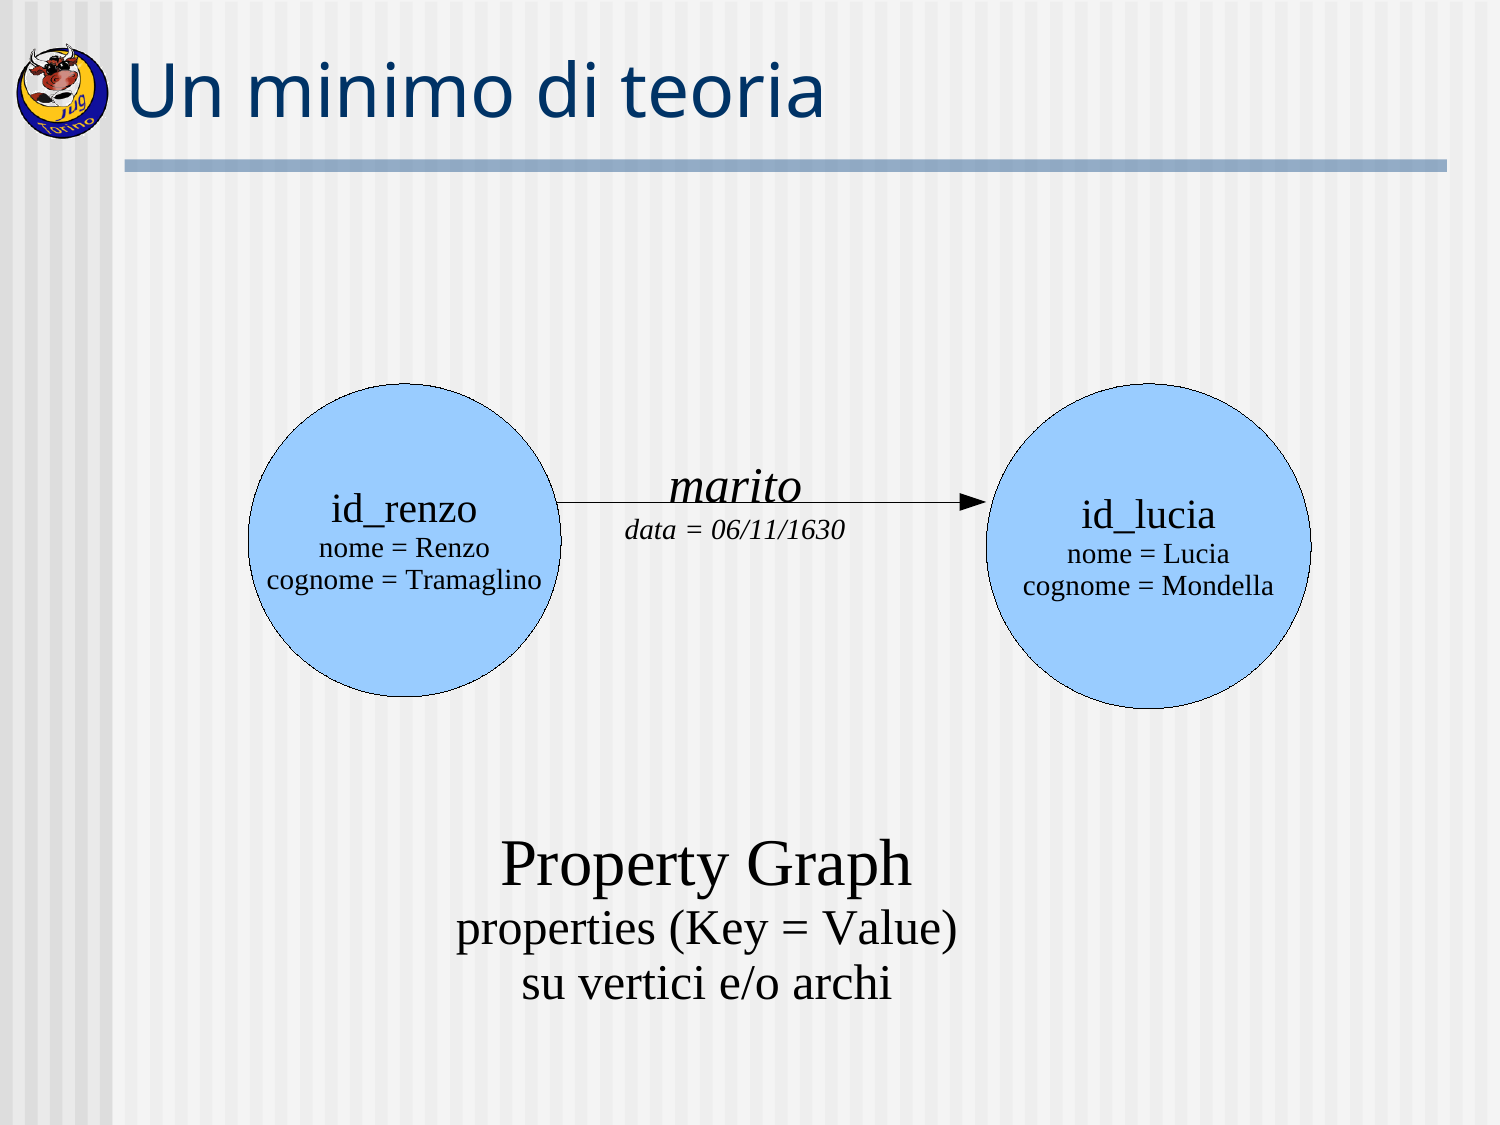

# Un minimo di teoria
id_renzo
nome = Renzo
cognome = Tramaglino
id_lucia
nome = Lucia
cognome = Mondella
Property Graph
properties (Key = Value)
su vertici e/o archi